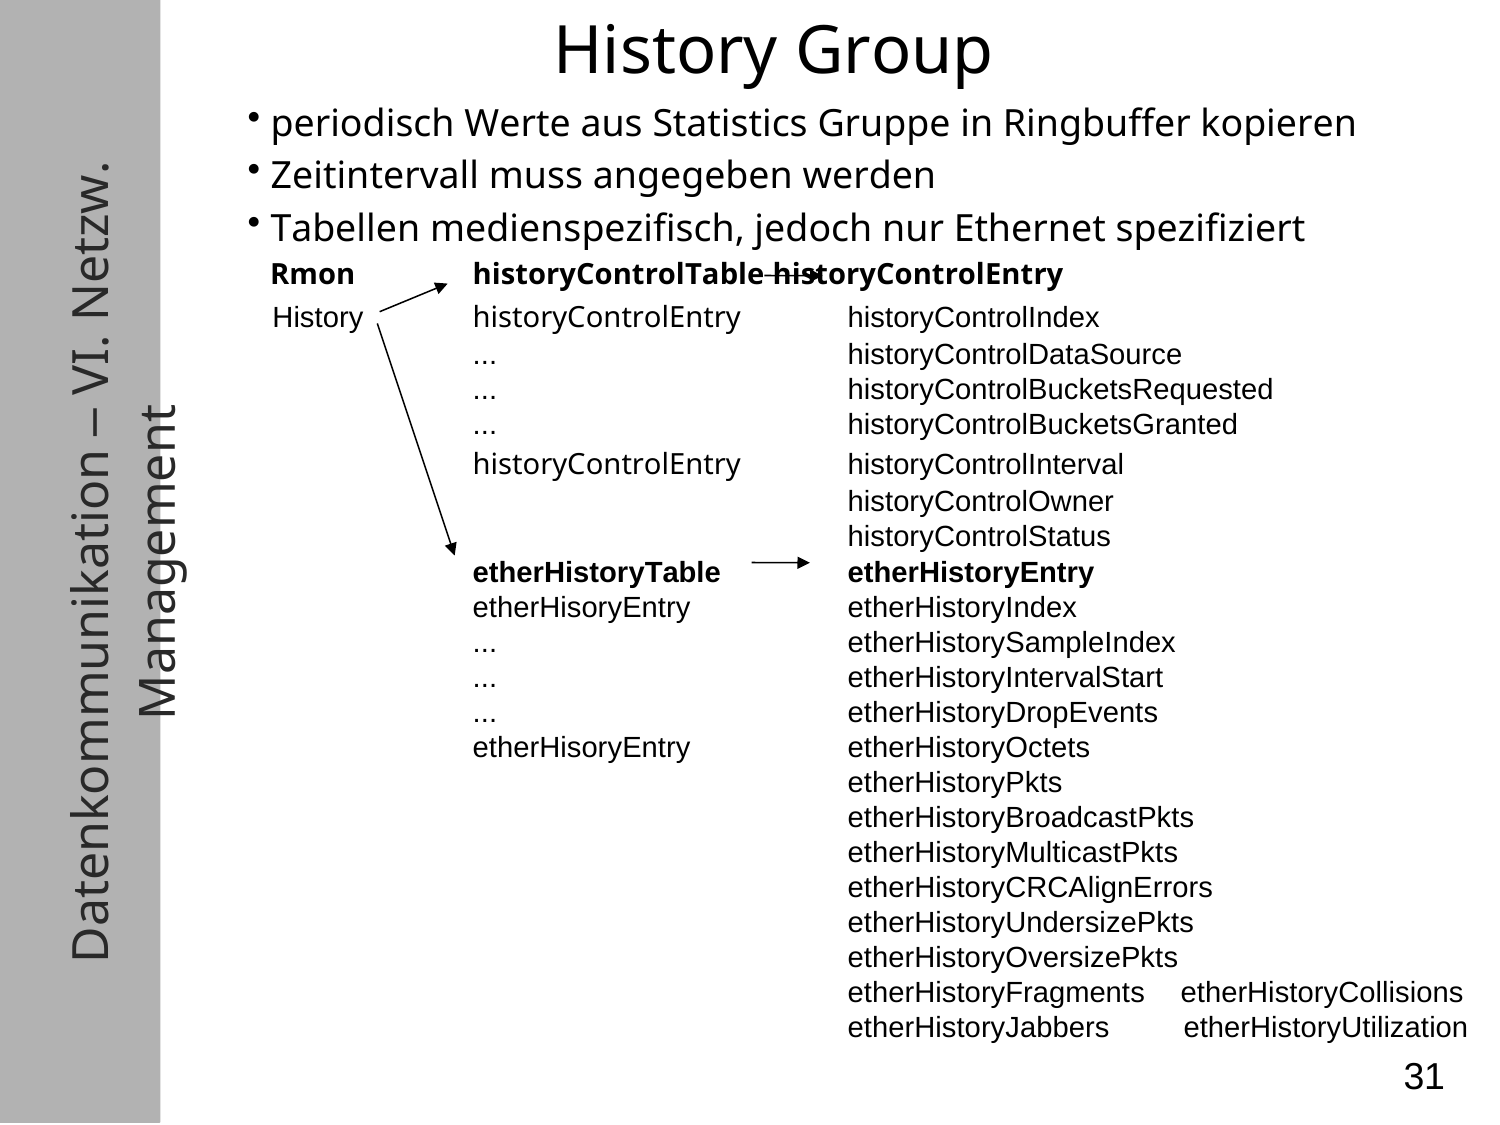

History Group
 periodisch Werte aus Statistics Gruppe in Ringbuffer kopieren
 Zeitintervall muss angegeben werden
 Tabellen medienspezifisch, jedoch nur Ethernet spezifiziert
 Rmon		historyControlTable	historyControlEntry
 History		historyControlEntry		historyControlIndex
			...					historyControlDataSource
			...					historyControlBucketsRequested
			...					historyControlBucketsGranted
			historyControlEntry		historyControlInterval
								historyControlOwner
								historyControlStatus
			etherHistoryTable		etherHistoryEntry
			etherHisoryEntry			etherHistoryIndex
			...					etherHistorySampleIndex
			...					etherHistoryIntervalStart
			...					etherHistoryDropEvents
			etherHisoryEntry			etherHistoryOctets
								etherHistoryPkts
								etherHistoryBroadcastPkts
								etherHistoryMulticastPkts
								etherHistoryCRCAlignErrors
								etherHistoryUndersizePkts
								etherHistoryOversizePkts
								etherHistoryFragments	 etherHistoryCollisions
								etherHistoryJabbers etherHistoryUtilization
Datenkommunikation – VI. Netzw. Management